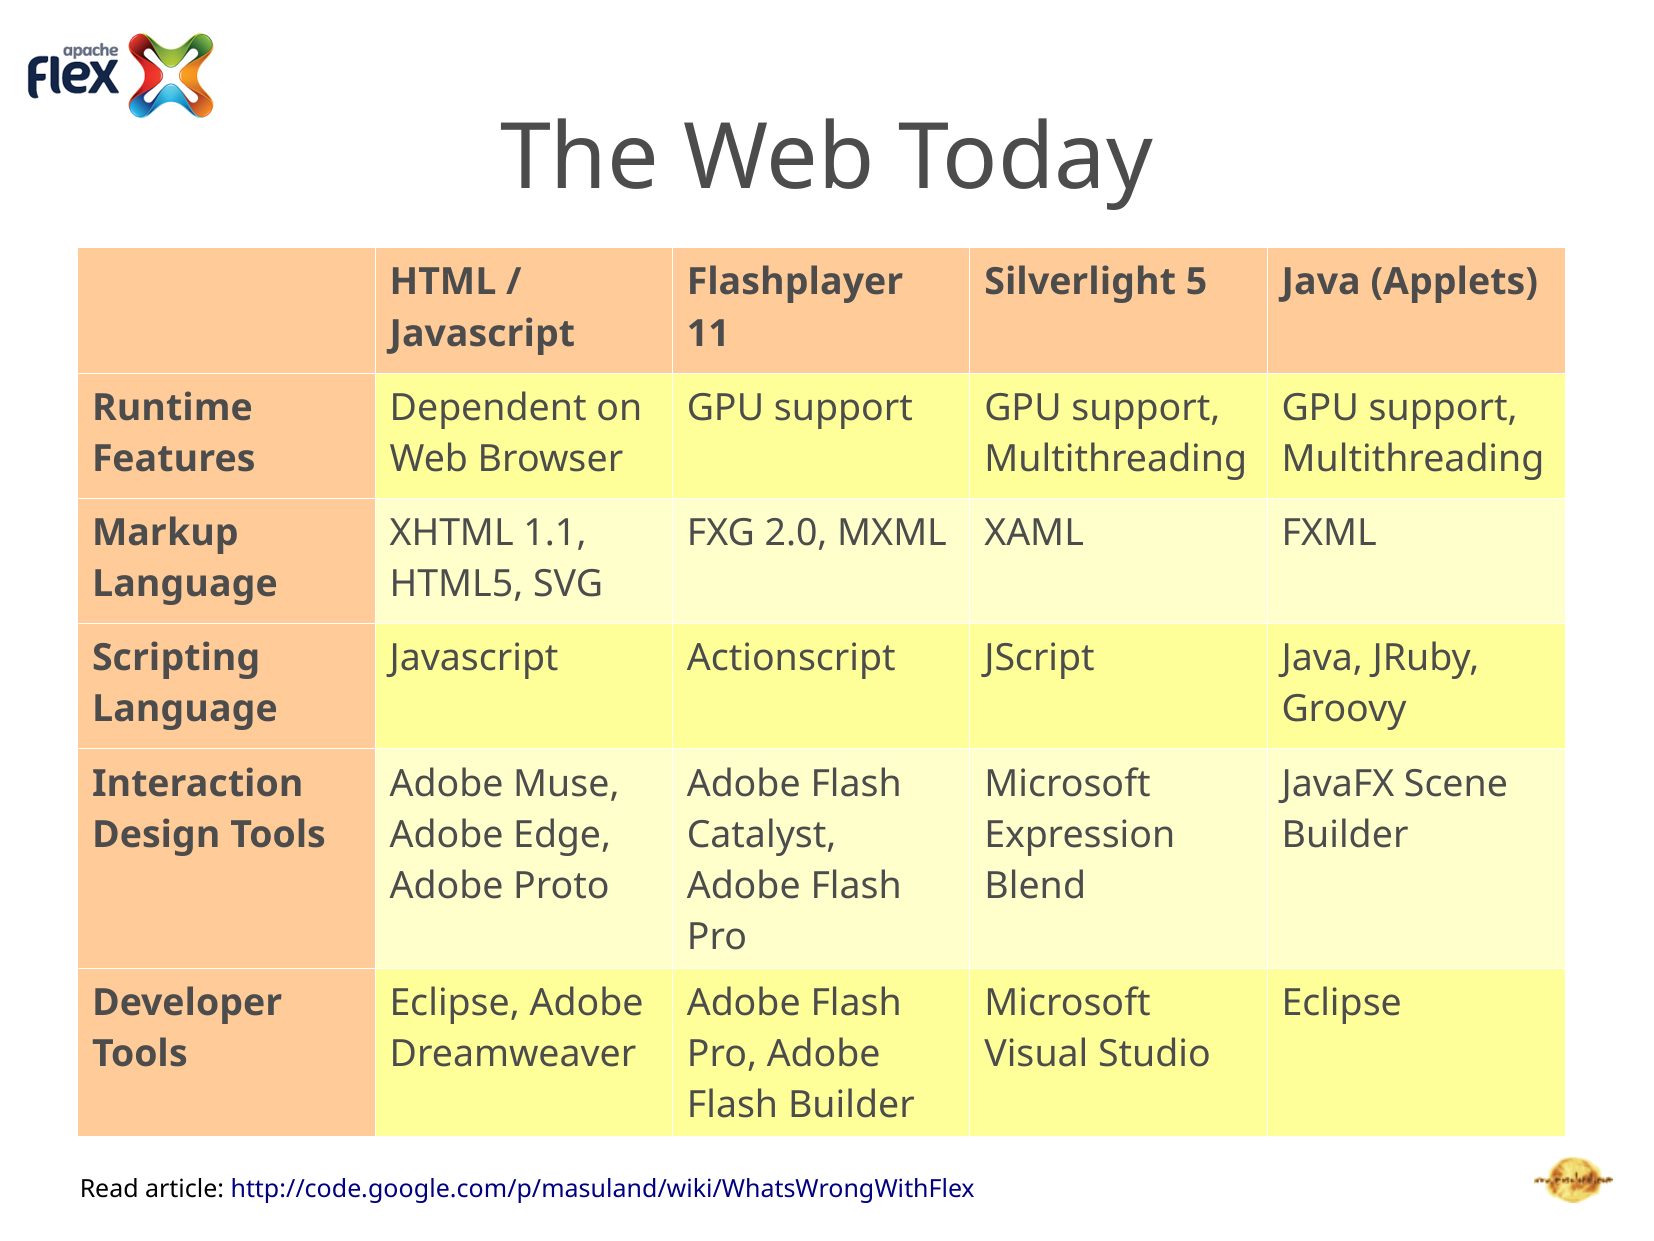

# The Web Today
| | HTML / Javascript | Flashplayer 11 | Silverlight 5 | Java (Applets) |
| --- | --- | --- | --- | --- |
| Runtime Features | Dependent on Web Browser | GPU support | GPU support, Multithreading | GPU support, Multithreading |
| Markup Language | XHTML 1.1, HTML5, SVG | FXG 2.0, MXML | XAML | FXML |
| Scripting Language | Javascript | Actionscript | JScript | Java, JRuby, Groovy |
| Interaction Design Tools | Adobe Muse, Adobe Edge, Adobe Proto | Adobe Flash Catalyst, Adobe Flash Pro | Microsoft Expression Blend | JavaFX Scene Builder |
| Developer Tools | Eclipse, Adobe Dreamweaver | Adobe Flash Pro, Adobe Flash Builder | Microsoft Visual Studio | Eclipse |
Read article: http://code.google.com/p/masuland/wiki/WhatsWrongWithFlex